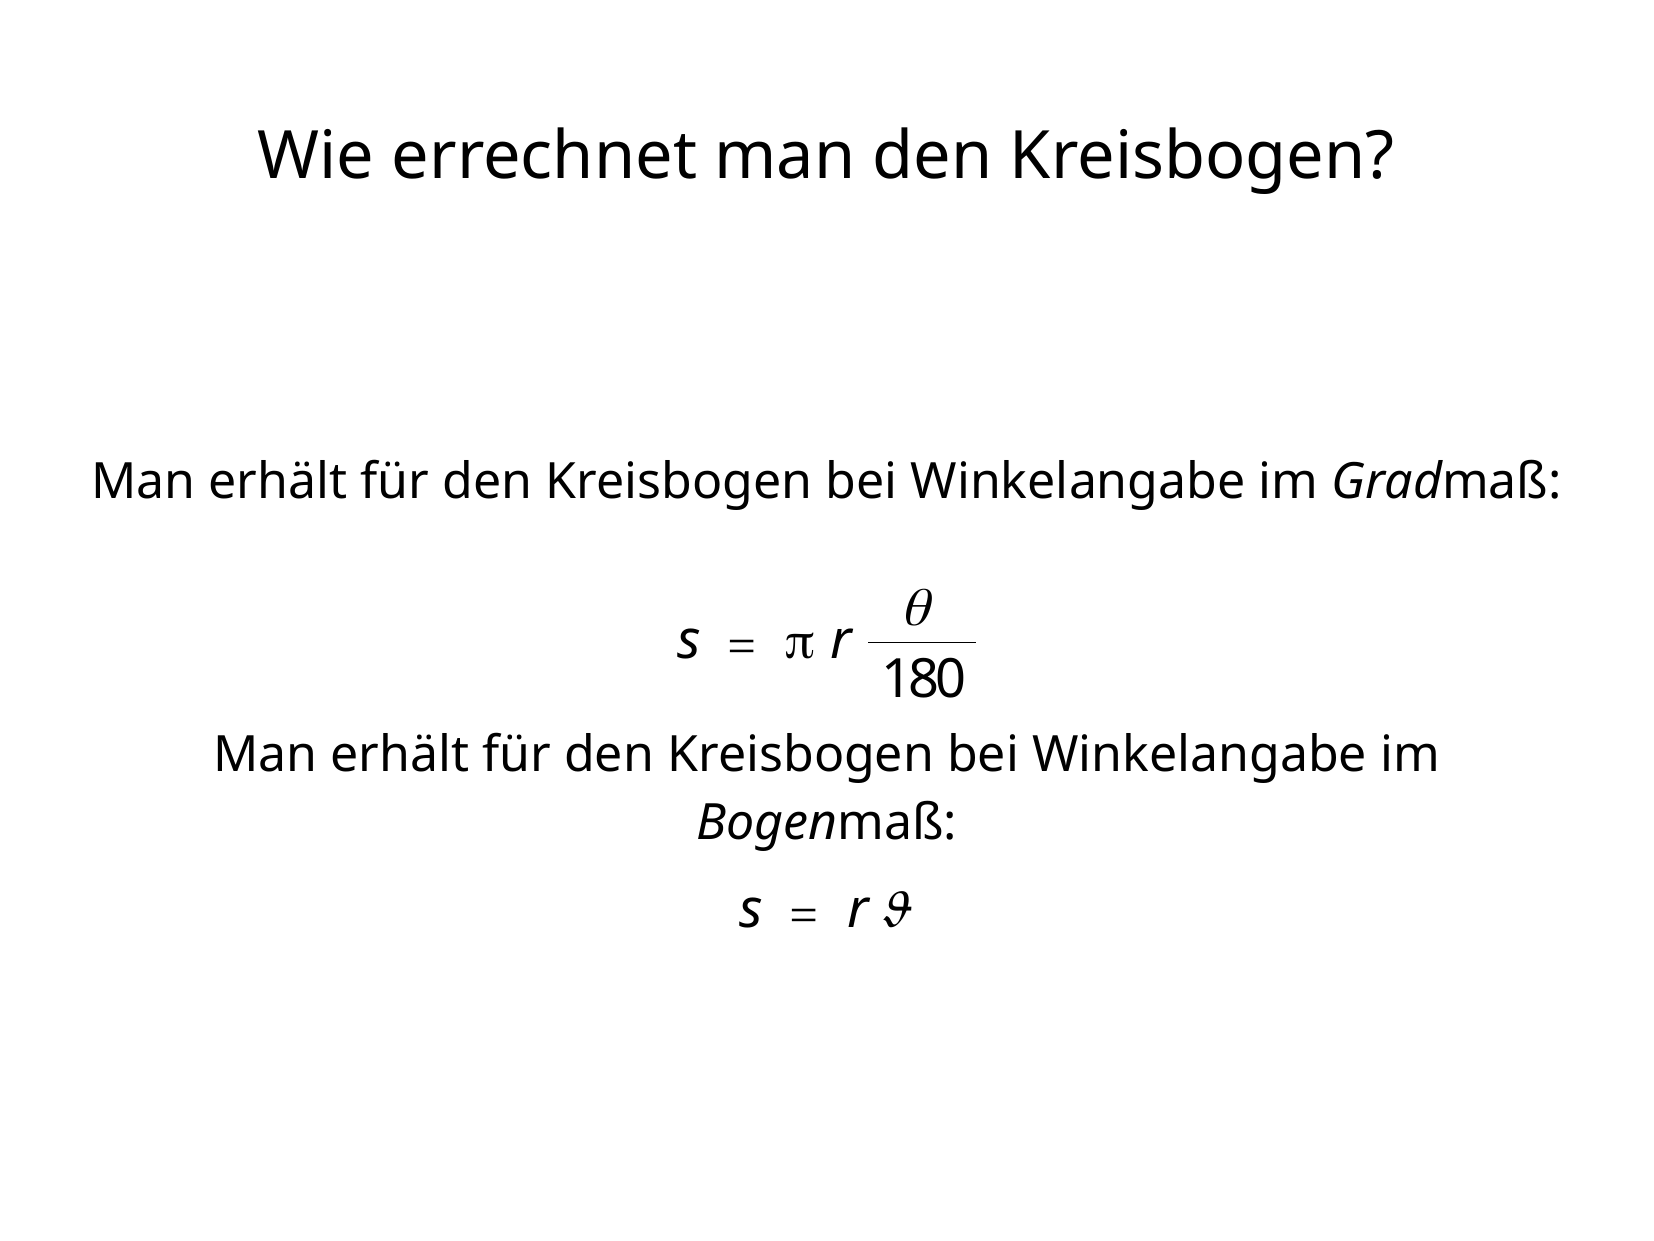

# Wie errechnet man den Kreisbogen?
Man erhält für den Kreisbogen bei Winkelangabe im Gradmaß:
Man erhält für den Kreisbogen bei Winkelangabe im Bogenmaß: